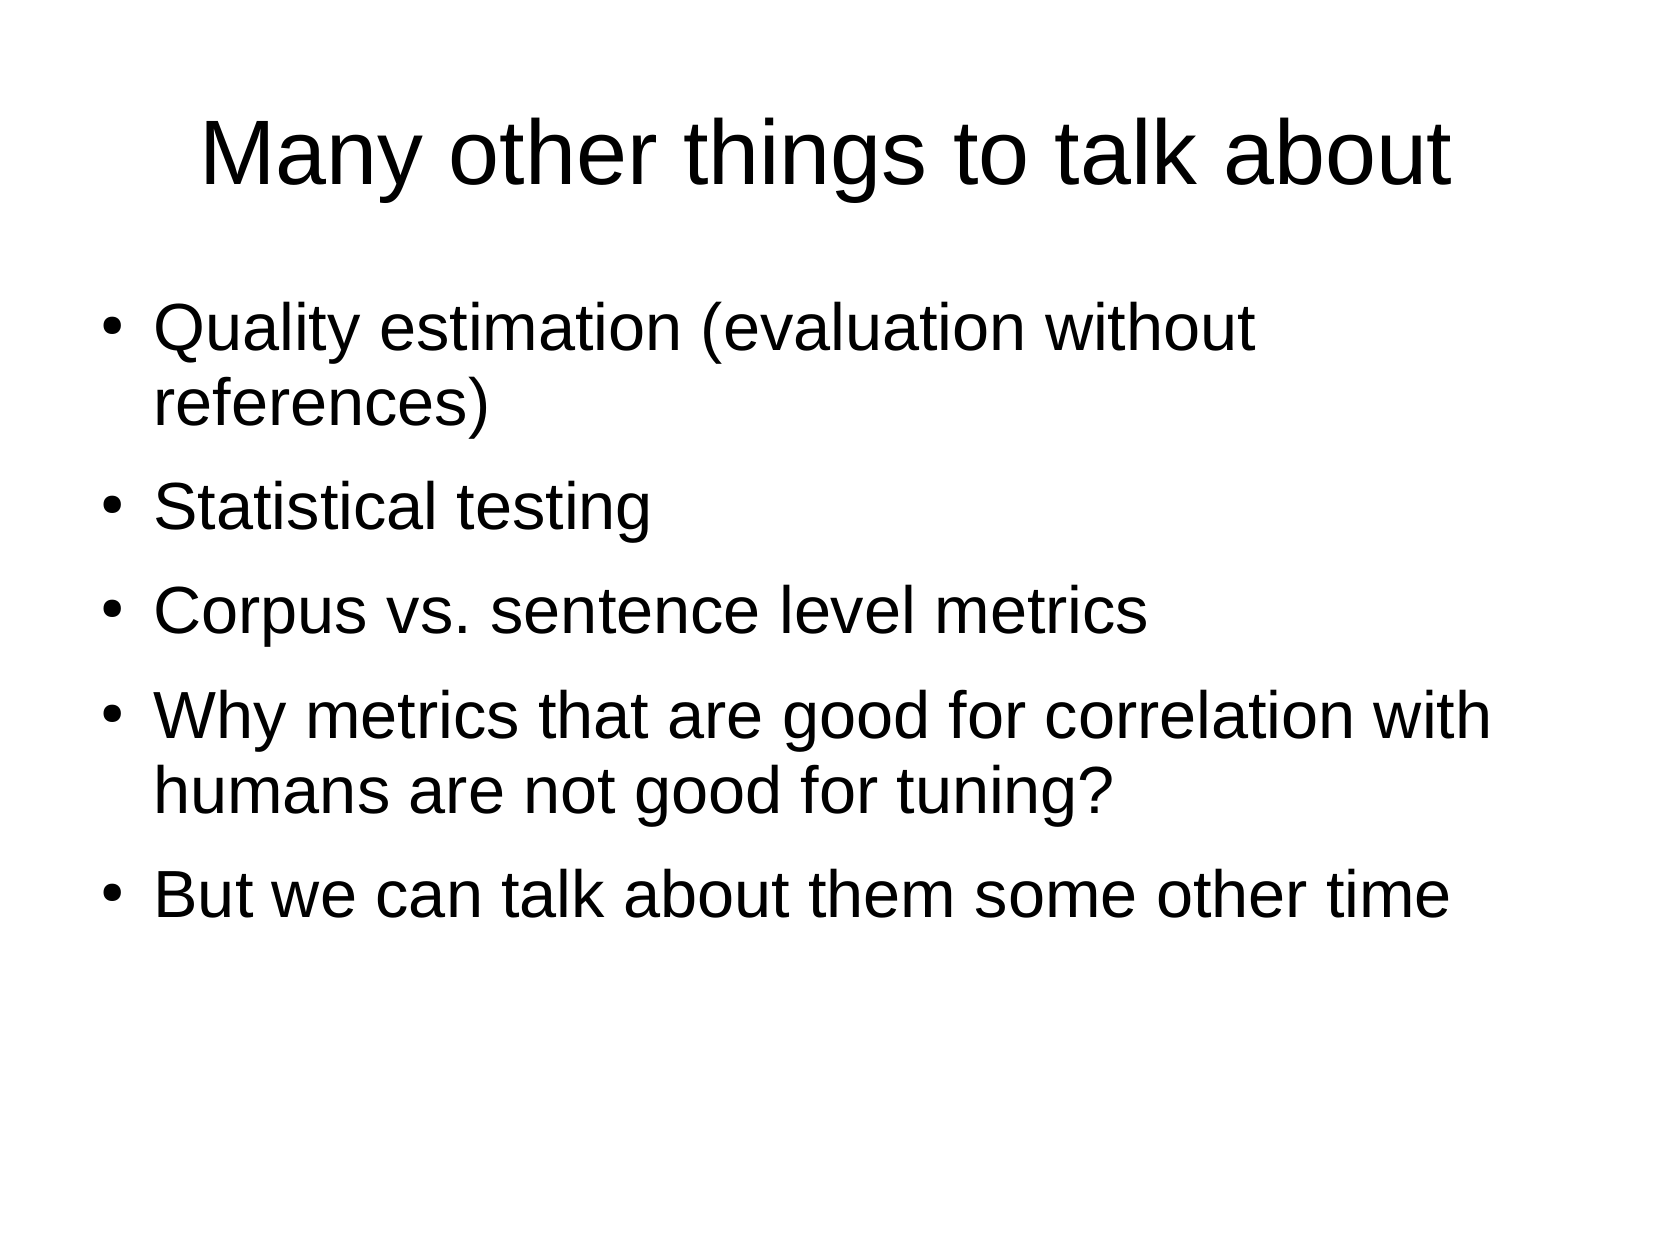

# Many other things to talk about
Quality estimation (evaluation without references)
Statistical testing
Corpus vs. sentence level metrics
Why metrics that are good for correlation with humans are not good for tuning?
But we can talk about them some other time